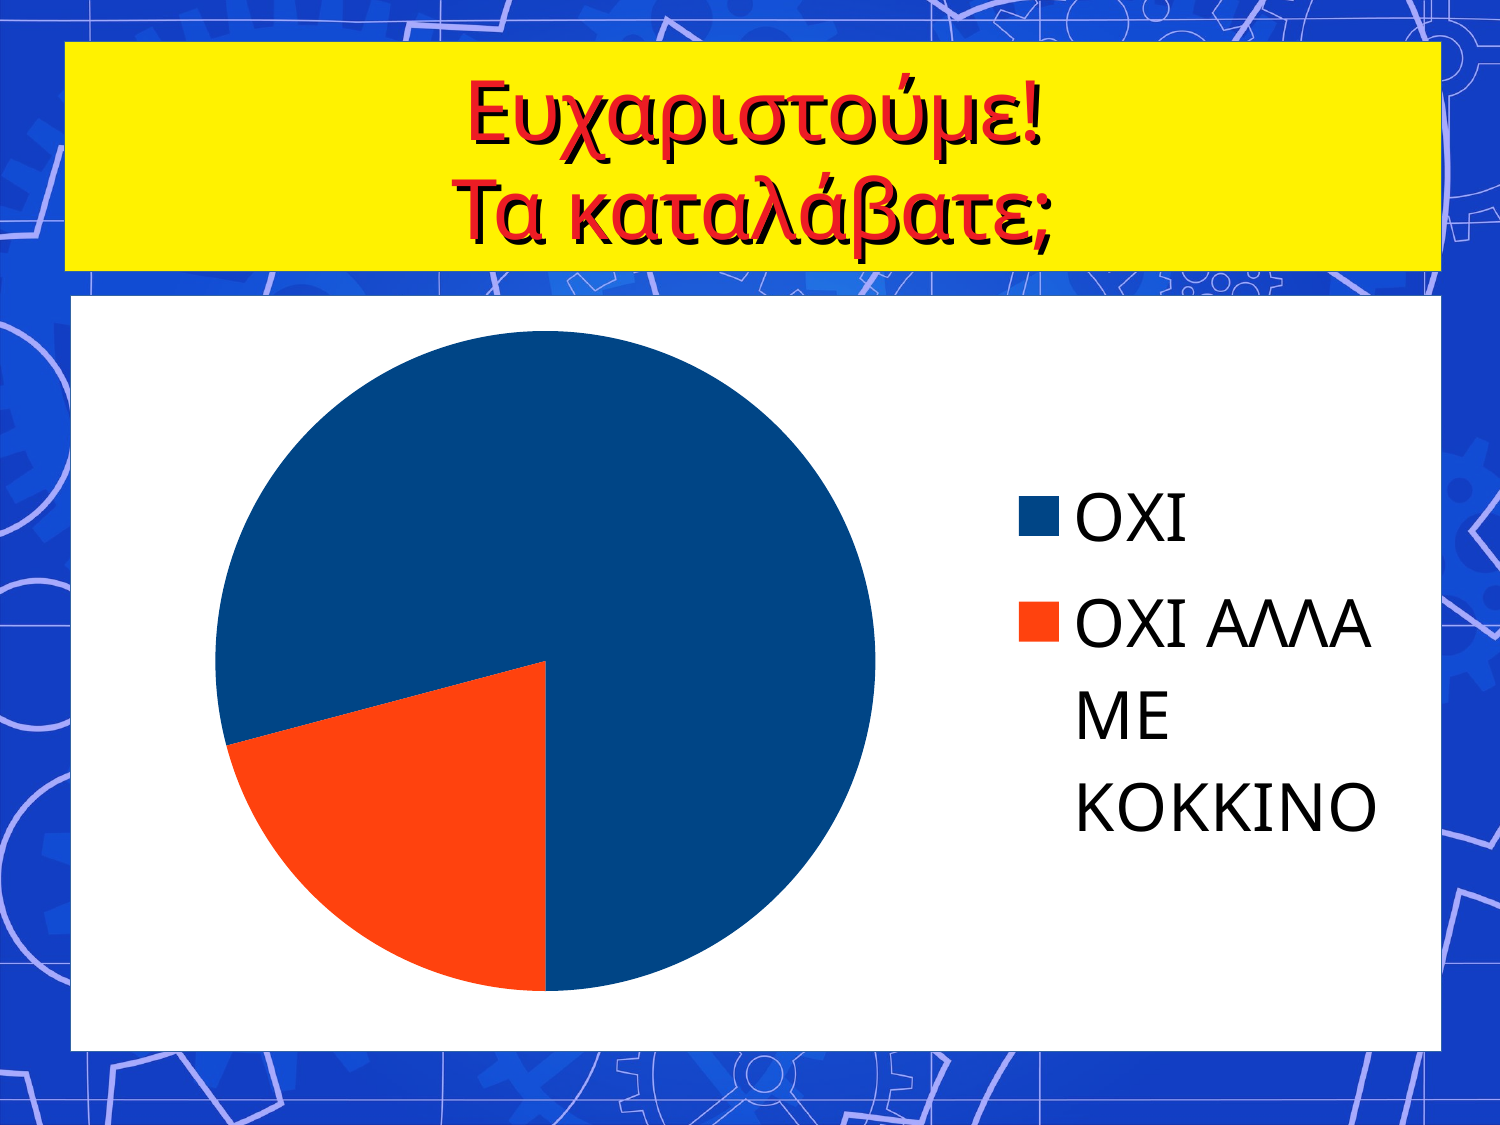

Ευχαριστούμε!
Τα καταλάβατε;
### Chart
| Category | Column 1 |
|---|---|
| ΟΧΙ | 9.1 |
| ΟΧΙ ΑΛΛΑ ΜΕ ΚΟΚΚΙΝΟ | 2.4 |